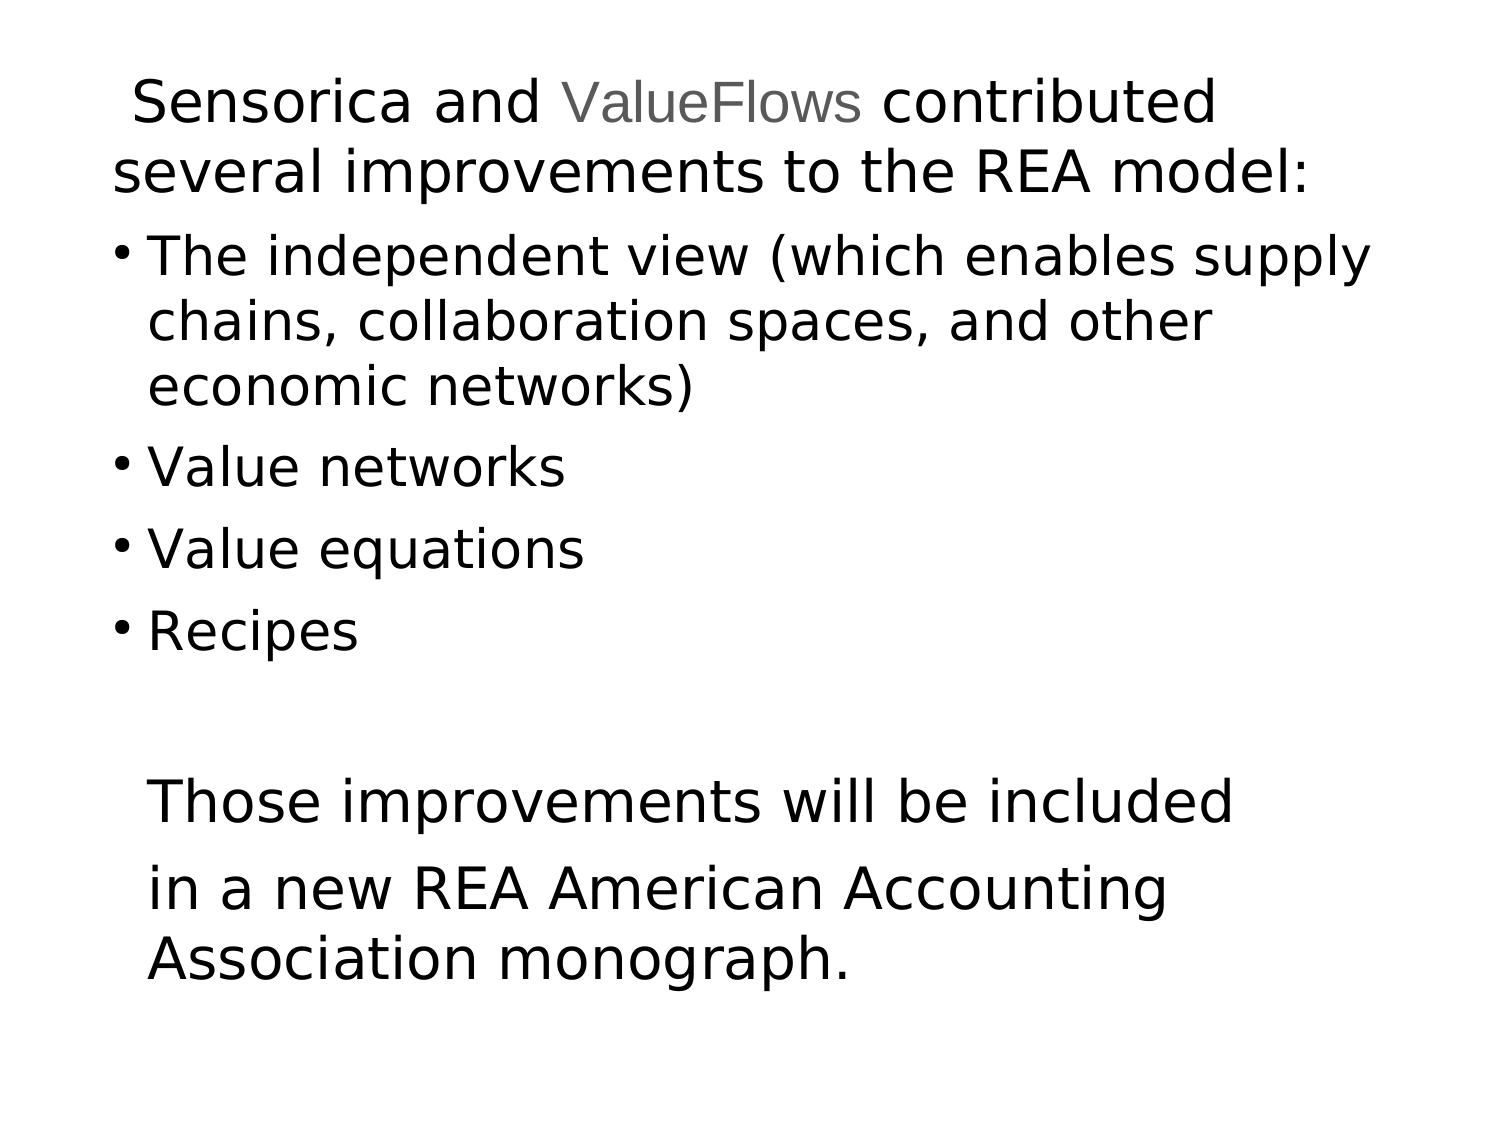

# Sensorica and ValueFlows contributed several improvements to the REA model:
The independent view (which enables supply chains, collaboration spaces, and other economic networks)
Value networks
Value equations
Recipes
Those improvements will be included
in a new REA American Accounting Association monograph.